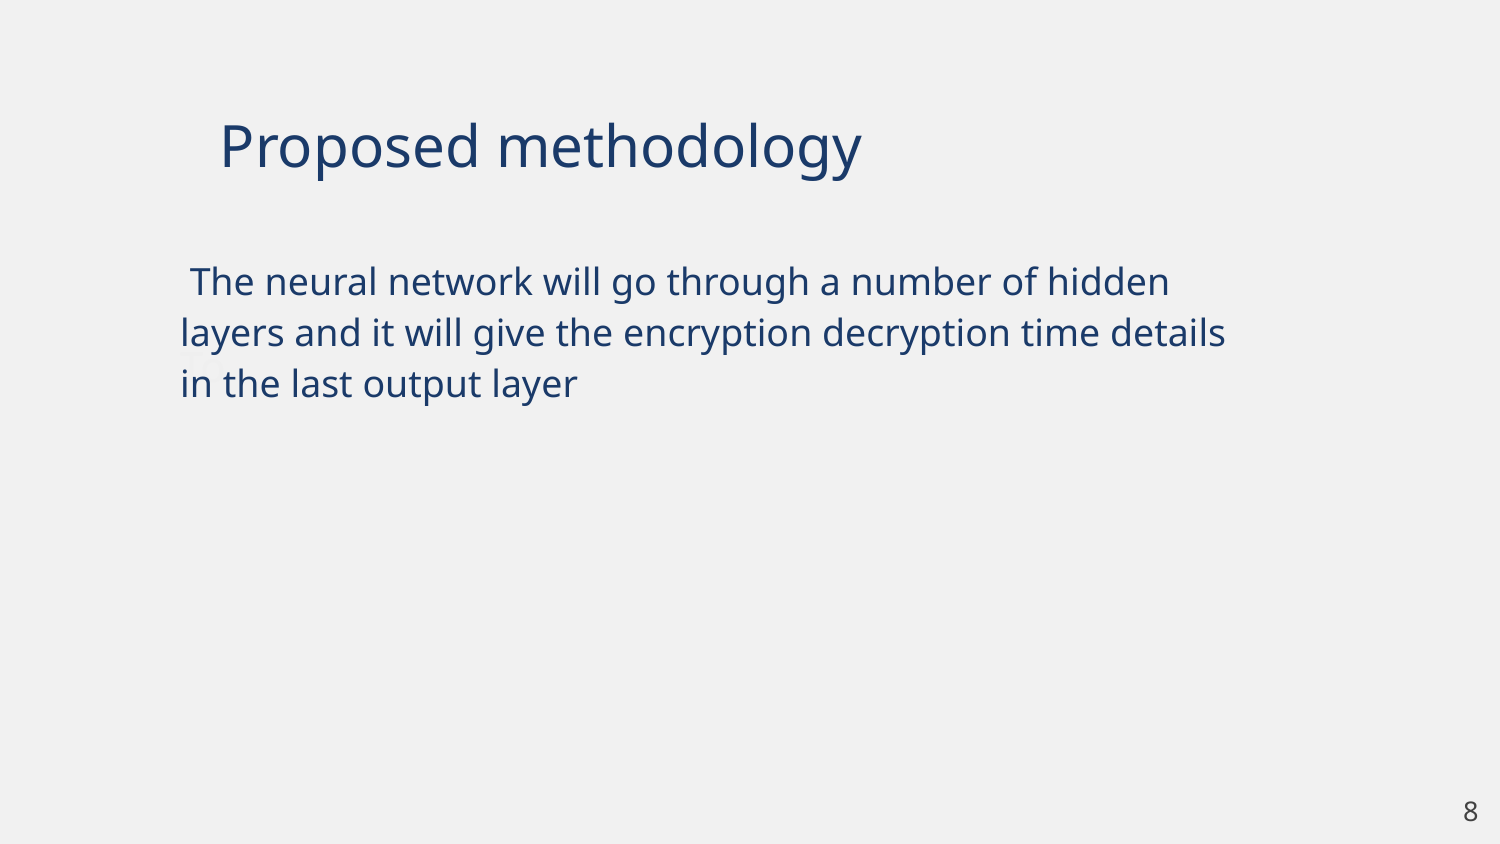

Proposed methodology
To
 The neural network will go through a number of hidden layers and it will give the encryption decryption time details in the last output layer